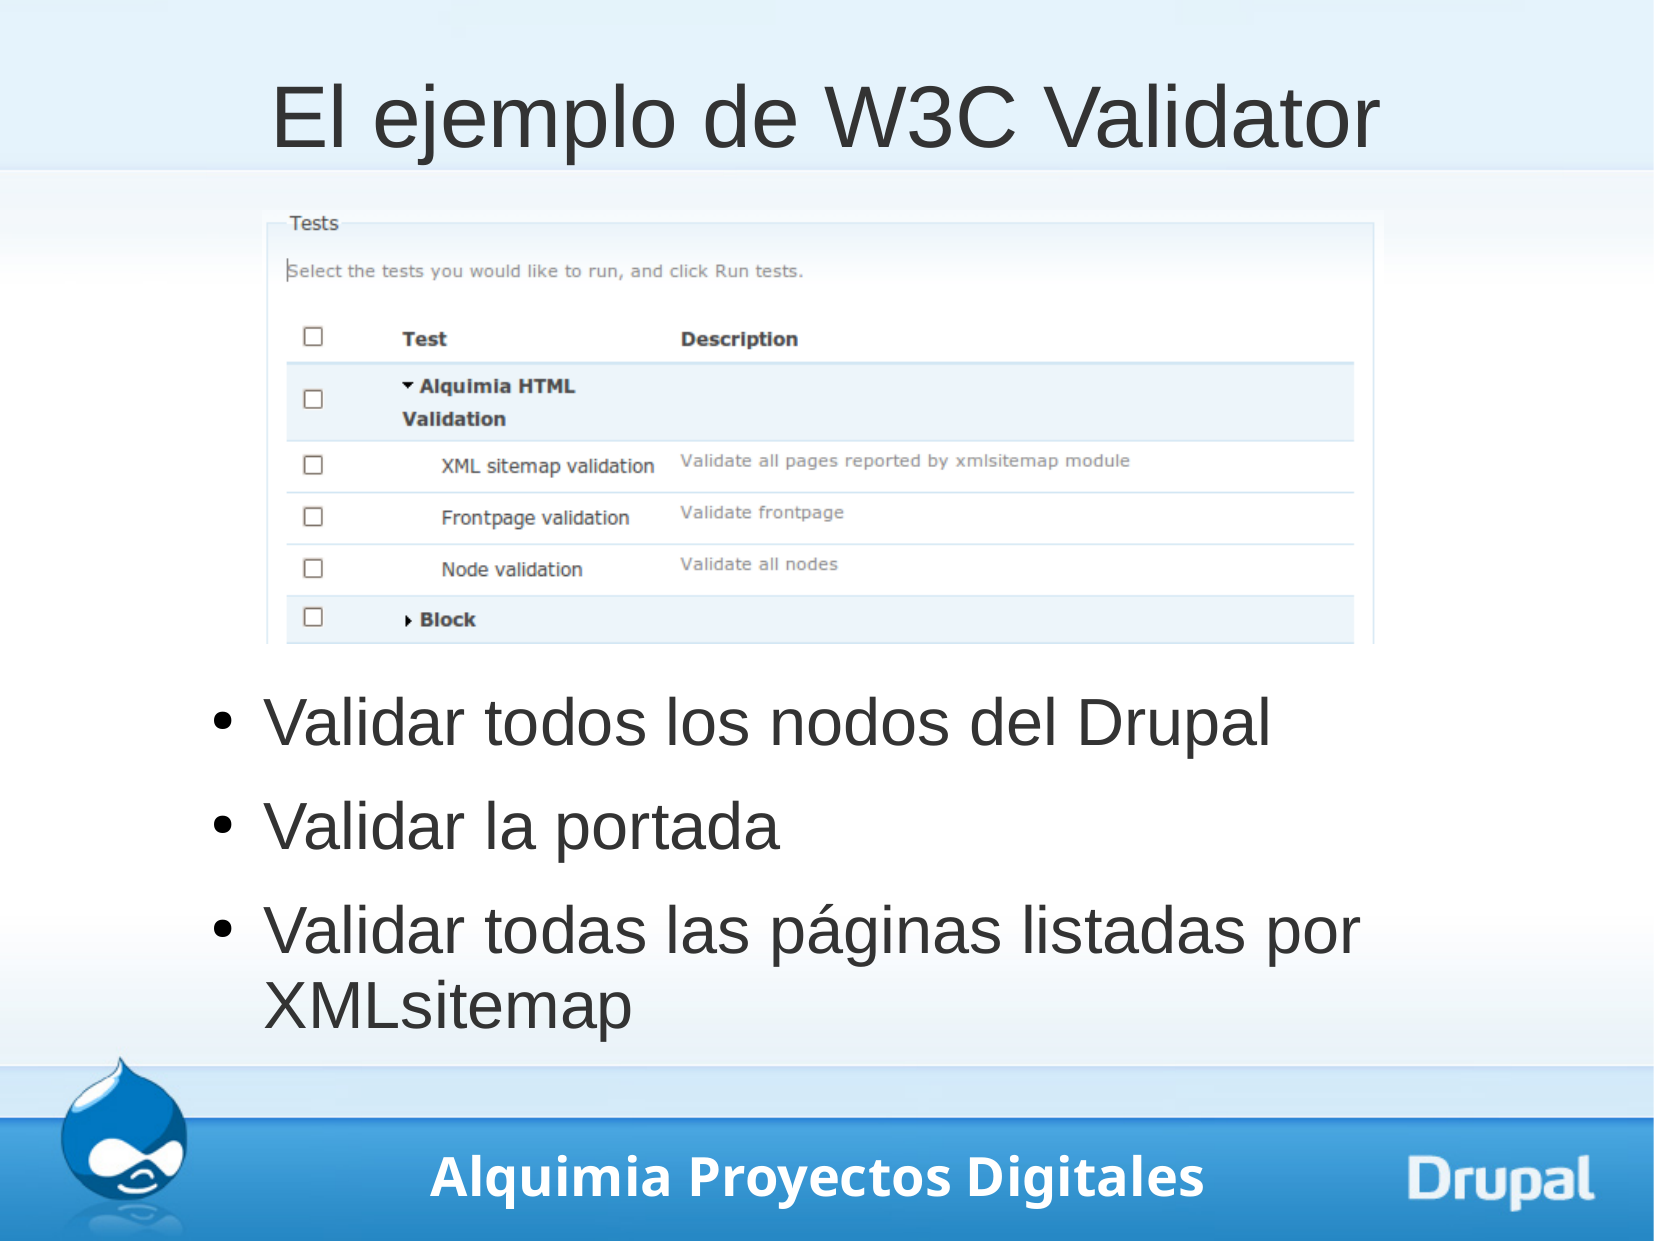

# El ejemplo de W3C Validator
Validar todos los nodos del Drupal
Validar la portada
Validar todas las páginas listadas por XMLsitemap
Alquimia Proyectos Digitales